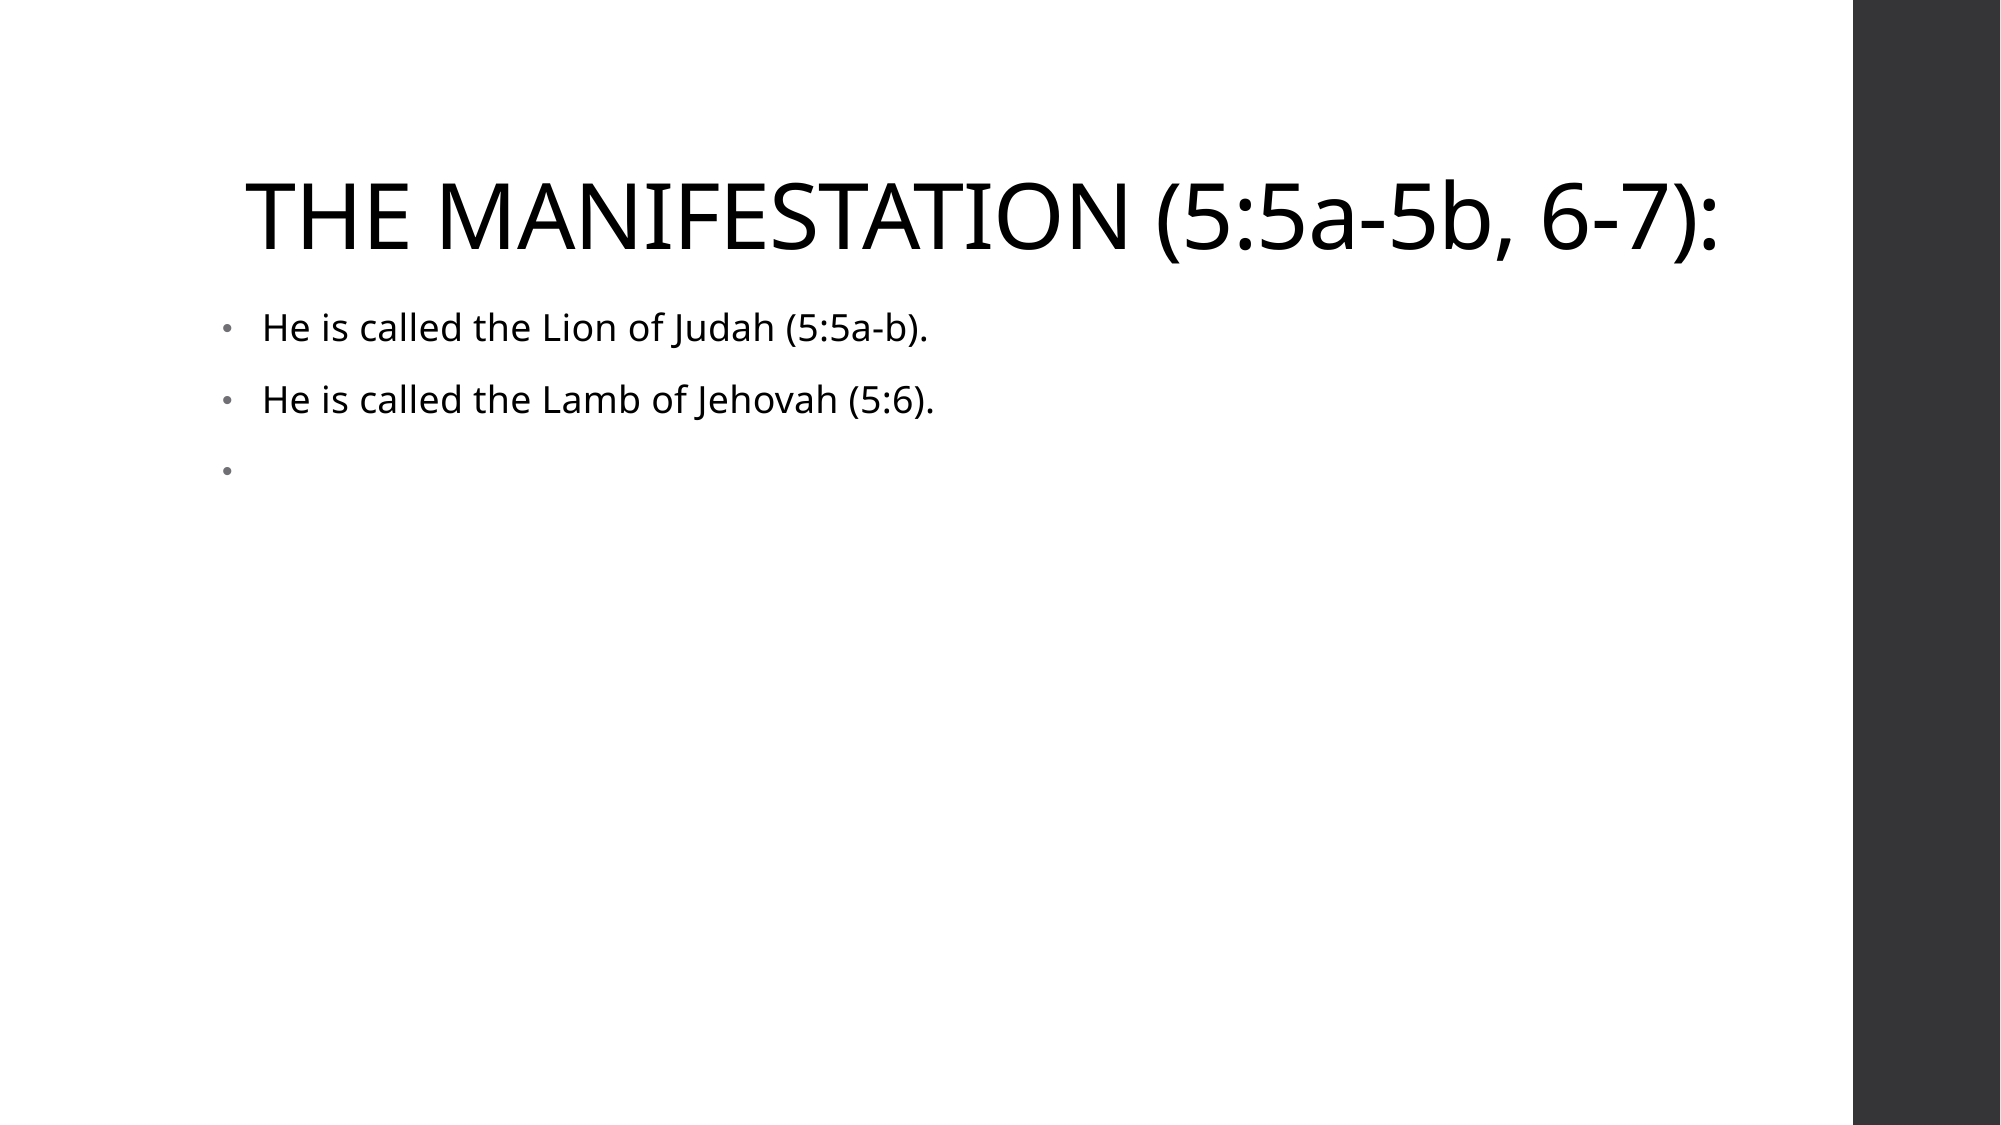

# THE MANIFESTATION (5:5a-5b, 6-7):
 He is called the Lion of Judah (5:5a-b).
 He is called the Lamb of Jehovah (5:6).